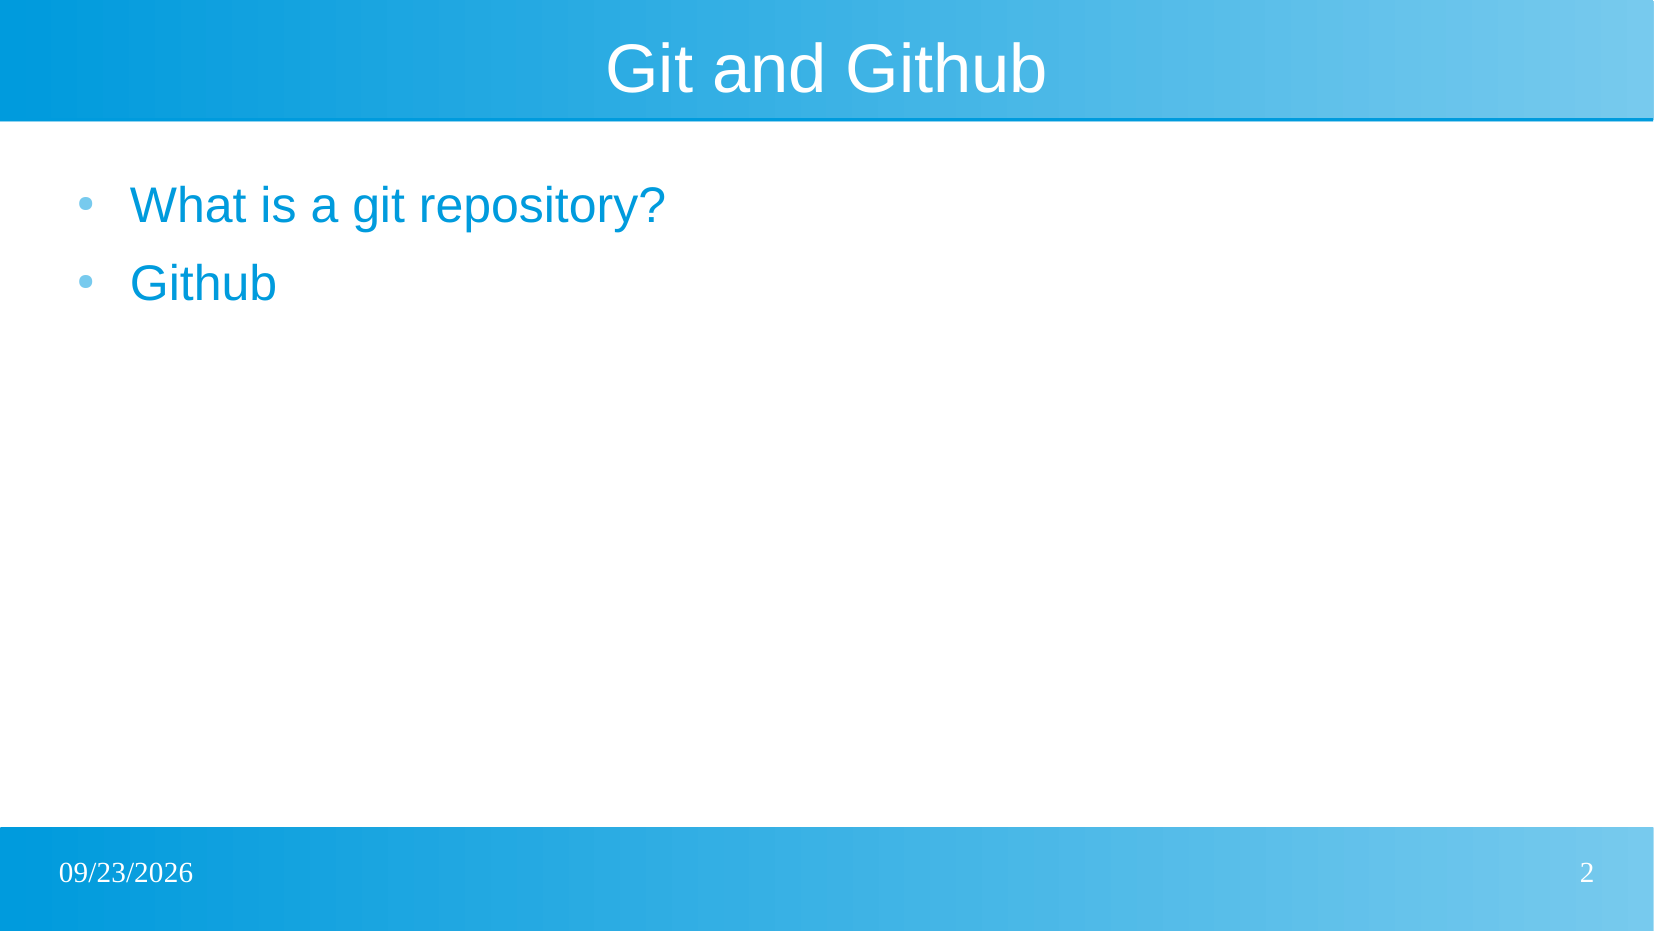

# Git and Github
What is a git repository?
Github
2